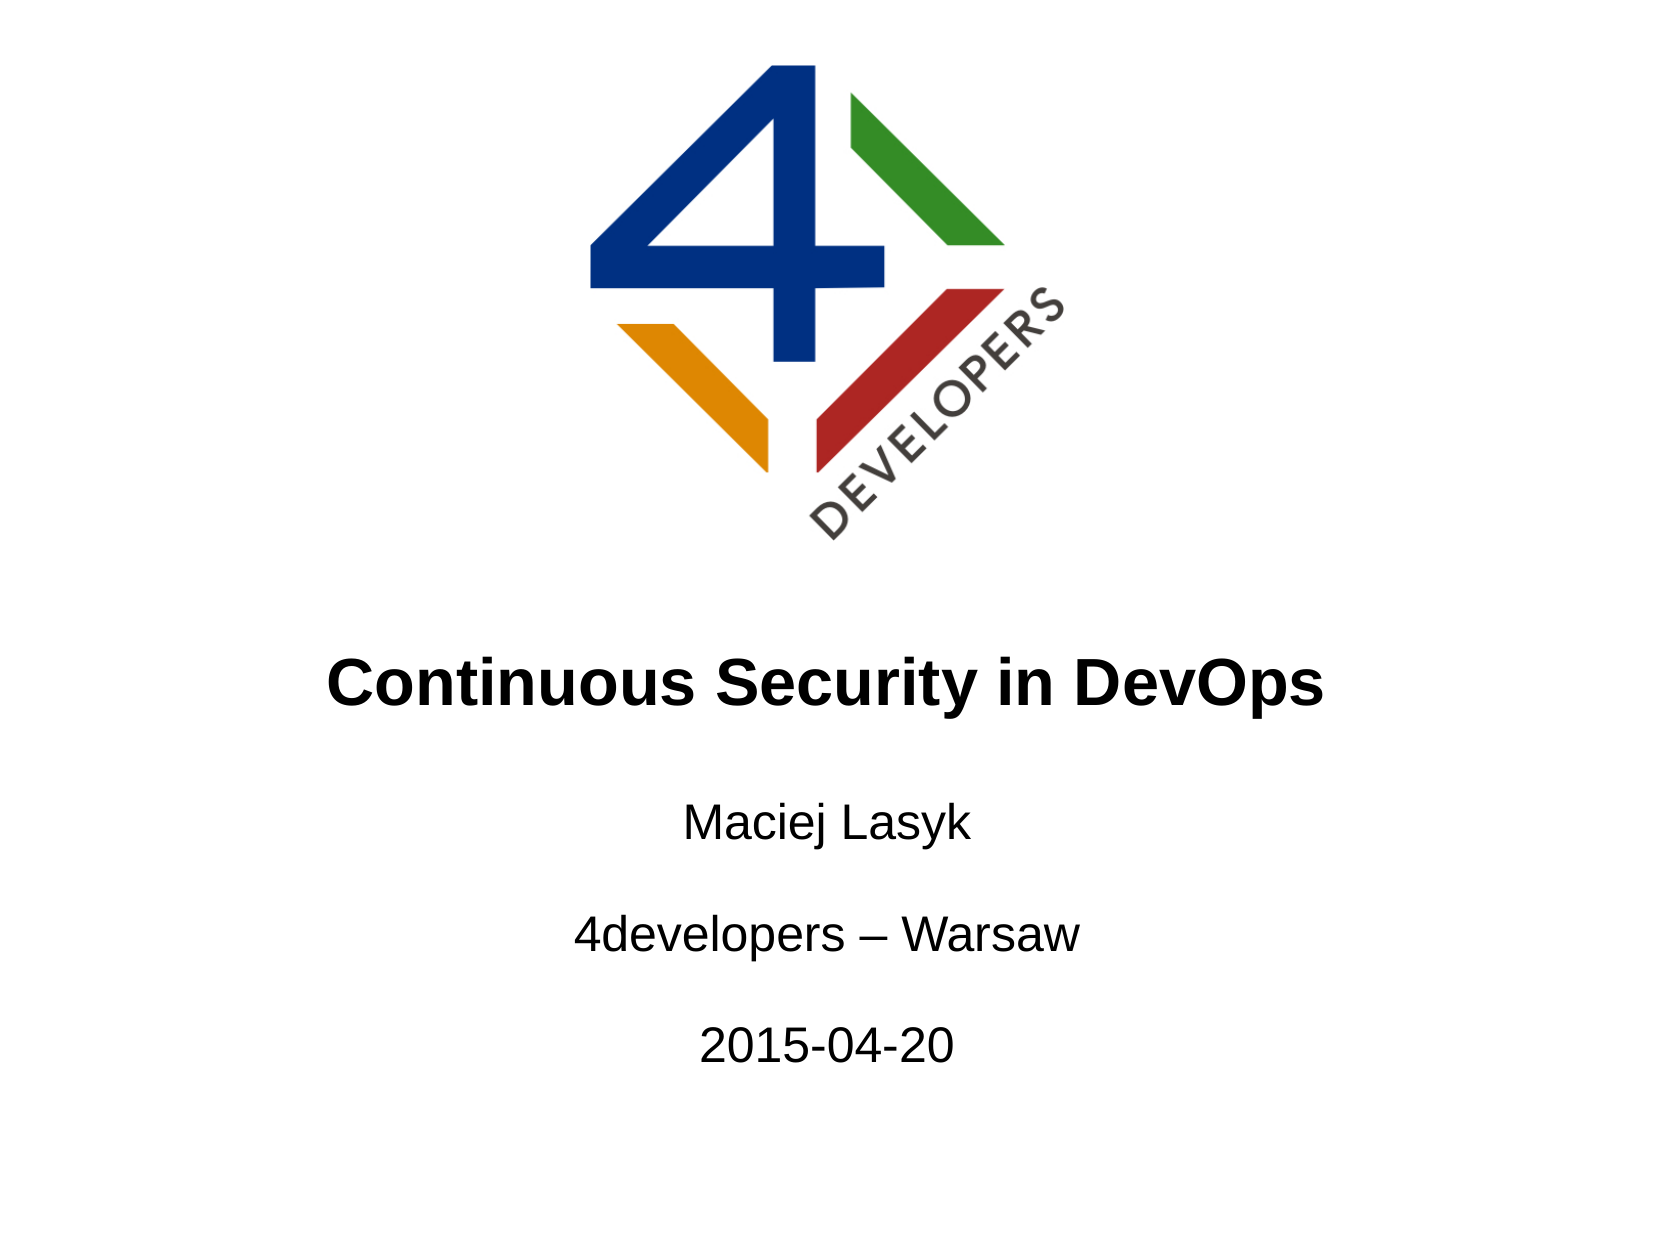

Continuous Security in DevOps
Maciej Lasyk
4developers – Warsaw
2015-04-20